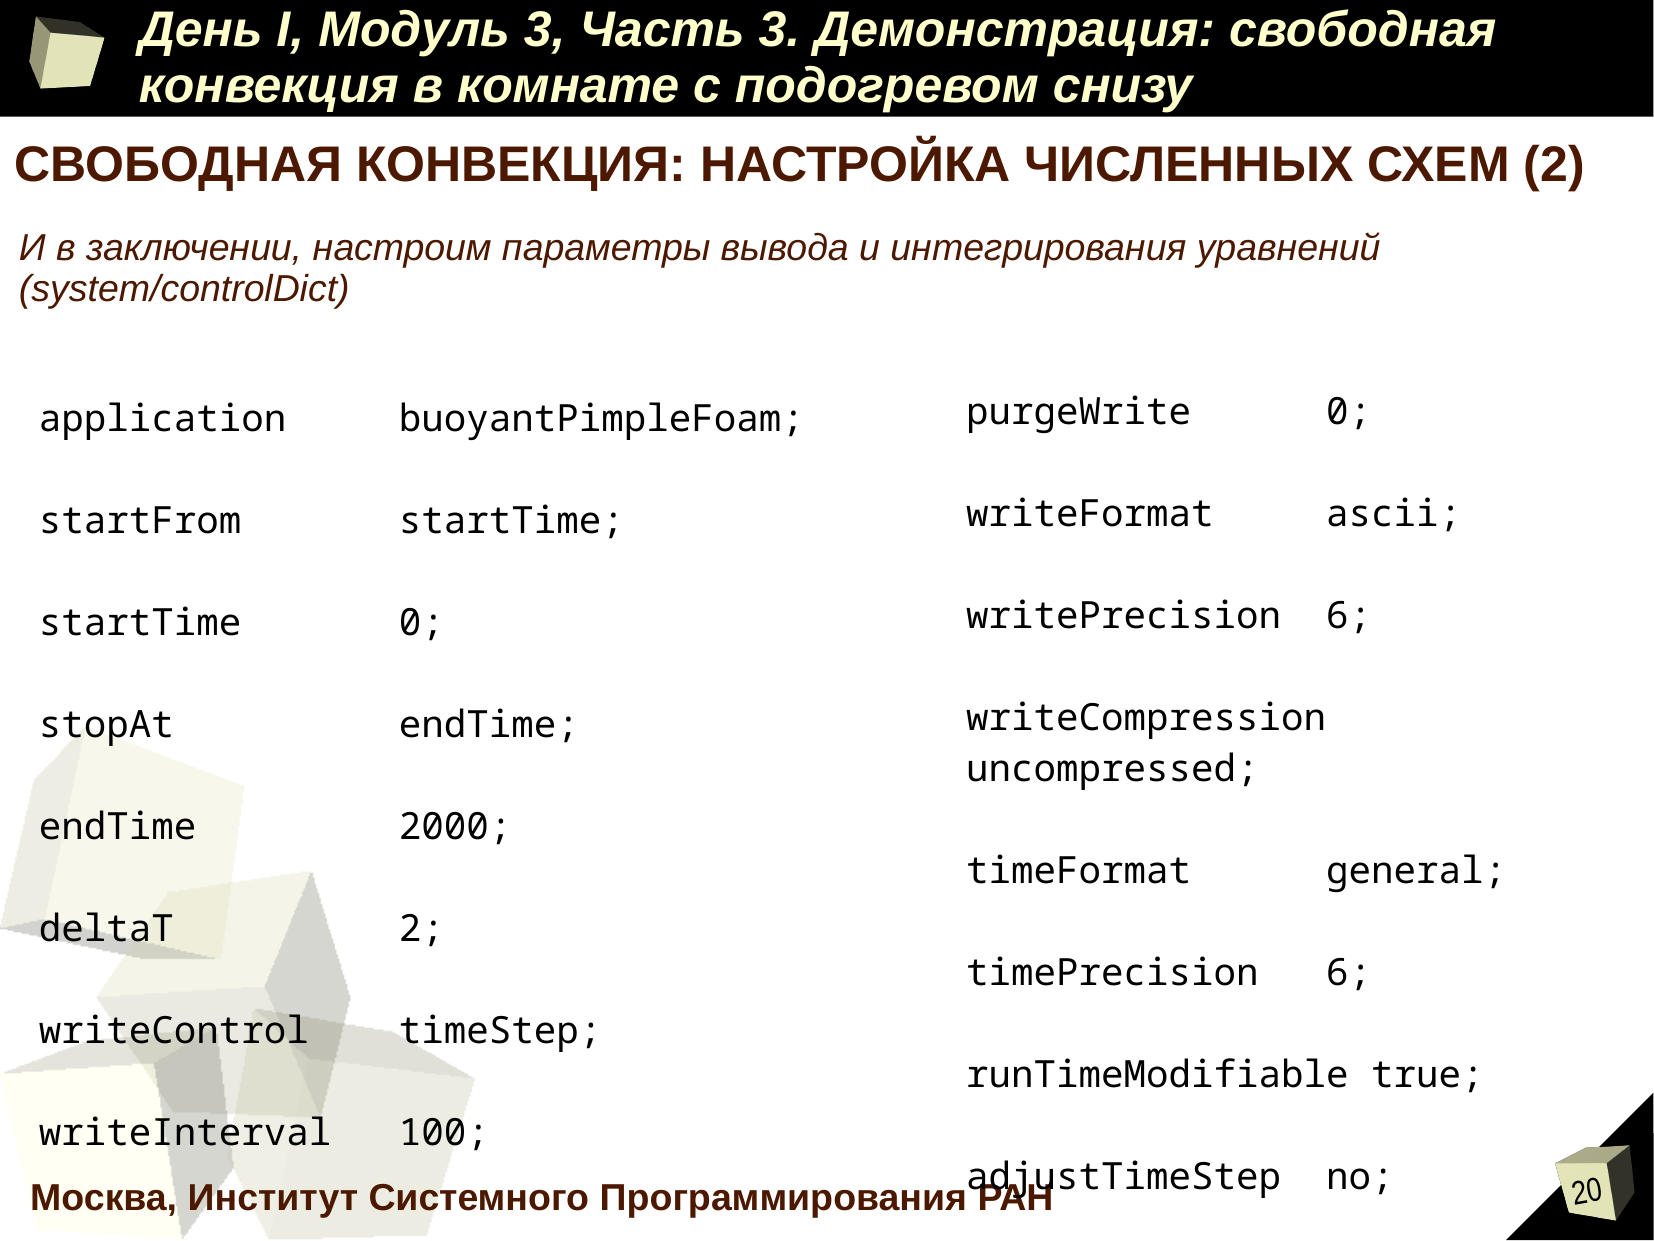

СВОБОДНАЯ КОНВЕКЦИЯ: НАСТРОЙКА ЧИСЛЕННЫХ СХЕМ (2)
И в заключении, настроим параметры вывода и интегрирования уравнений (system/controlDict)
purgeWrite 0;
writeFormat ascii;
writePrecision 6;
writeCompression uncompressed;
timeFormat general;
timePrecision 6;
runTimeModifiable true;
adjustTimeStep no;
maxCo 0.5;
application buoyantPimpleFoam;
startFrom startTime;
startTime 0;
stopAt endTime;
endTime 2000;
deltaT 2;
writeControl timeStep;
writeInterval 100;